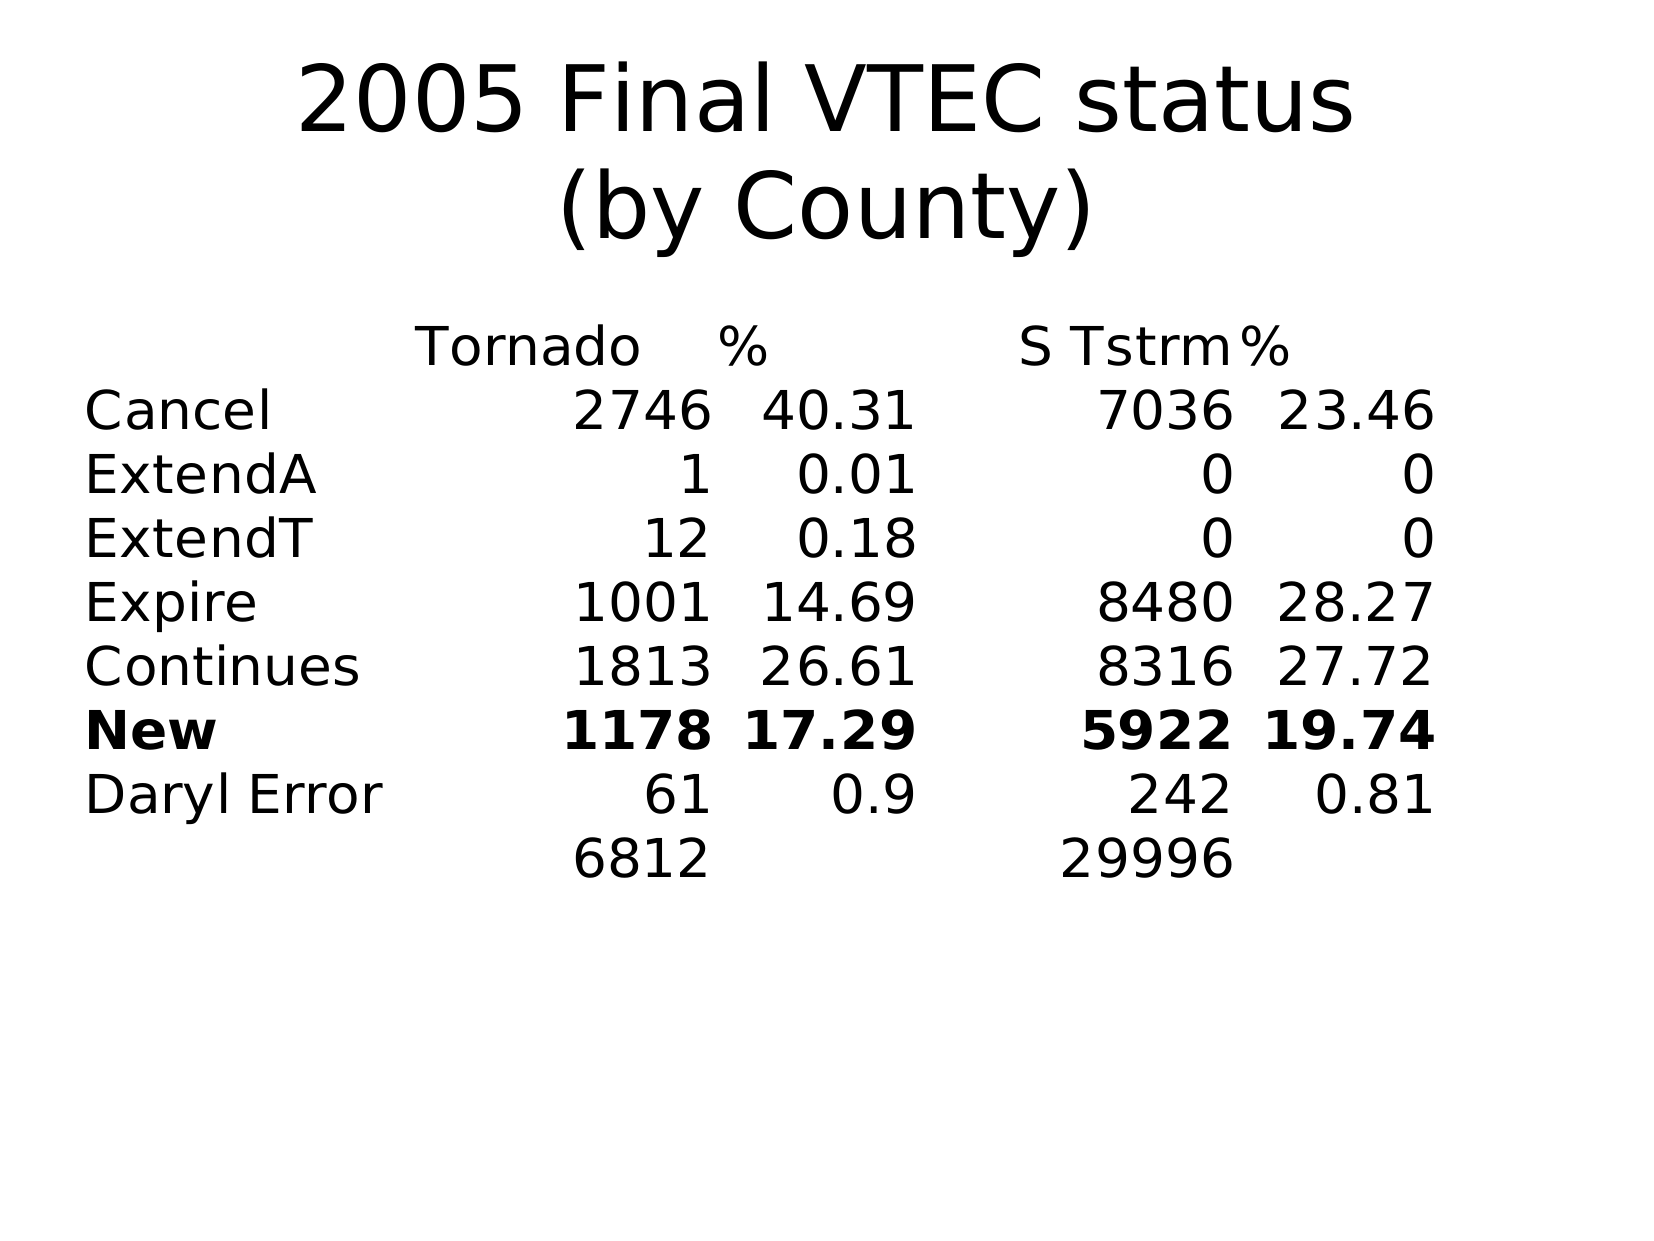

# 2005 Final VTEC status (by County)